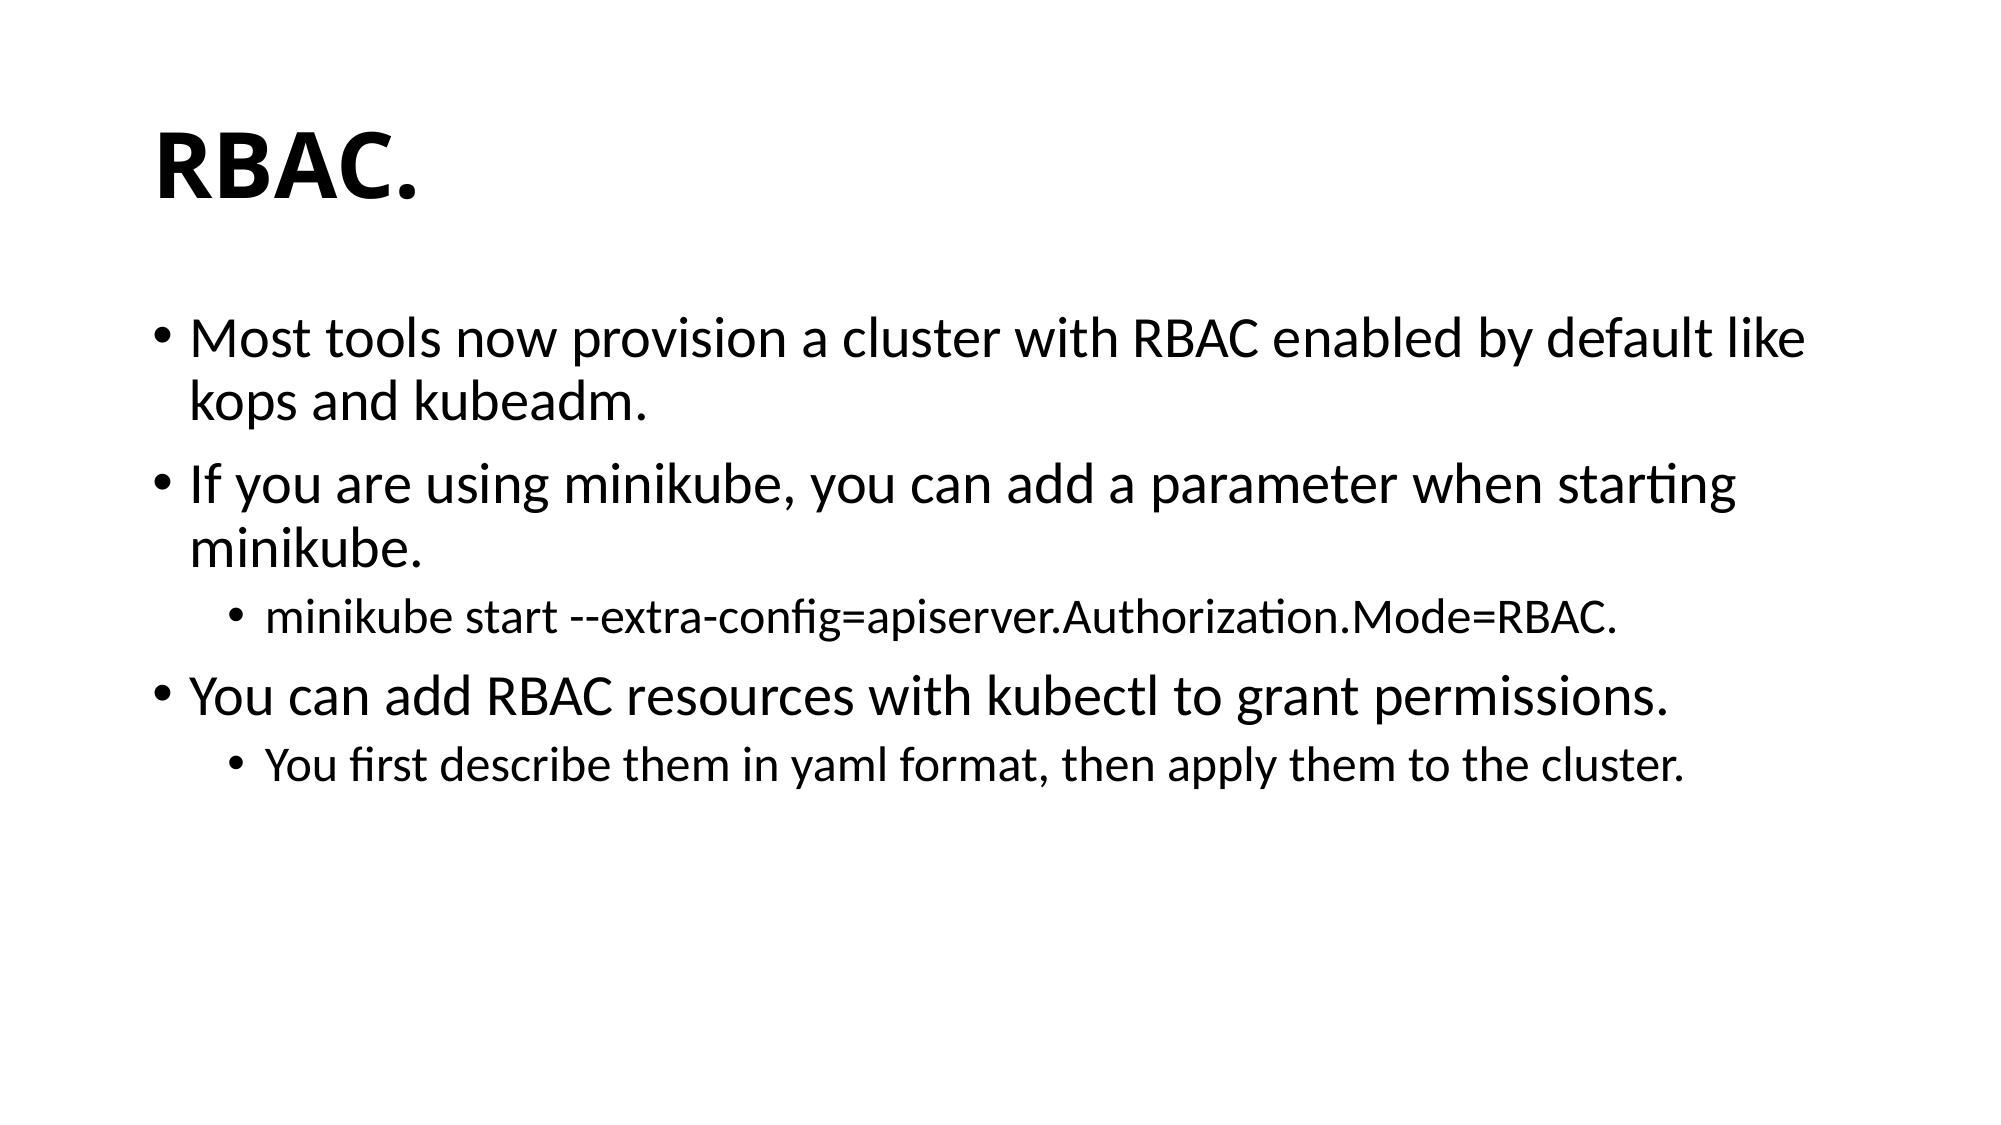

# RBAC.
Most tools now provision a cluster with RBAC enabled by default like kops and kubeadm.
If you are using minikube, you can add a parameter when starting minikube.
minikube start --extra-config=apiserver.Authorization.Mode=RBAC.
You can add RBAC resources with kubectl to grant permissions.
You first describe them in yaml format, then apply them to the cluster.